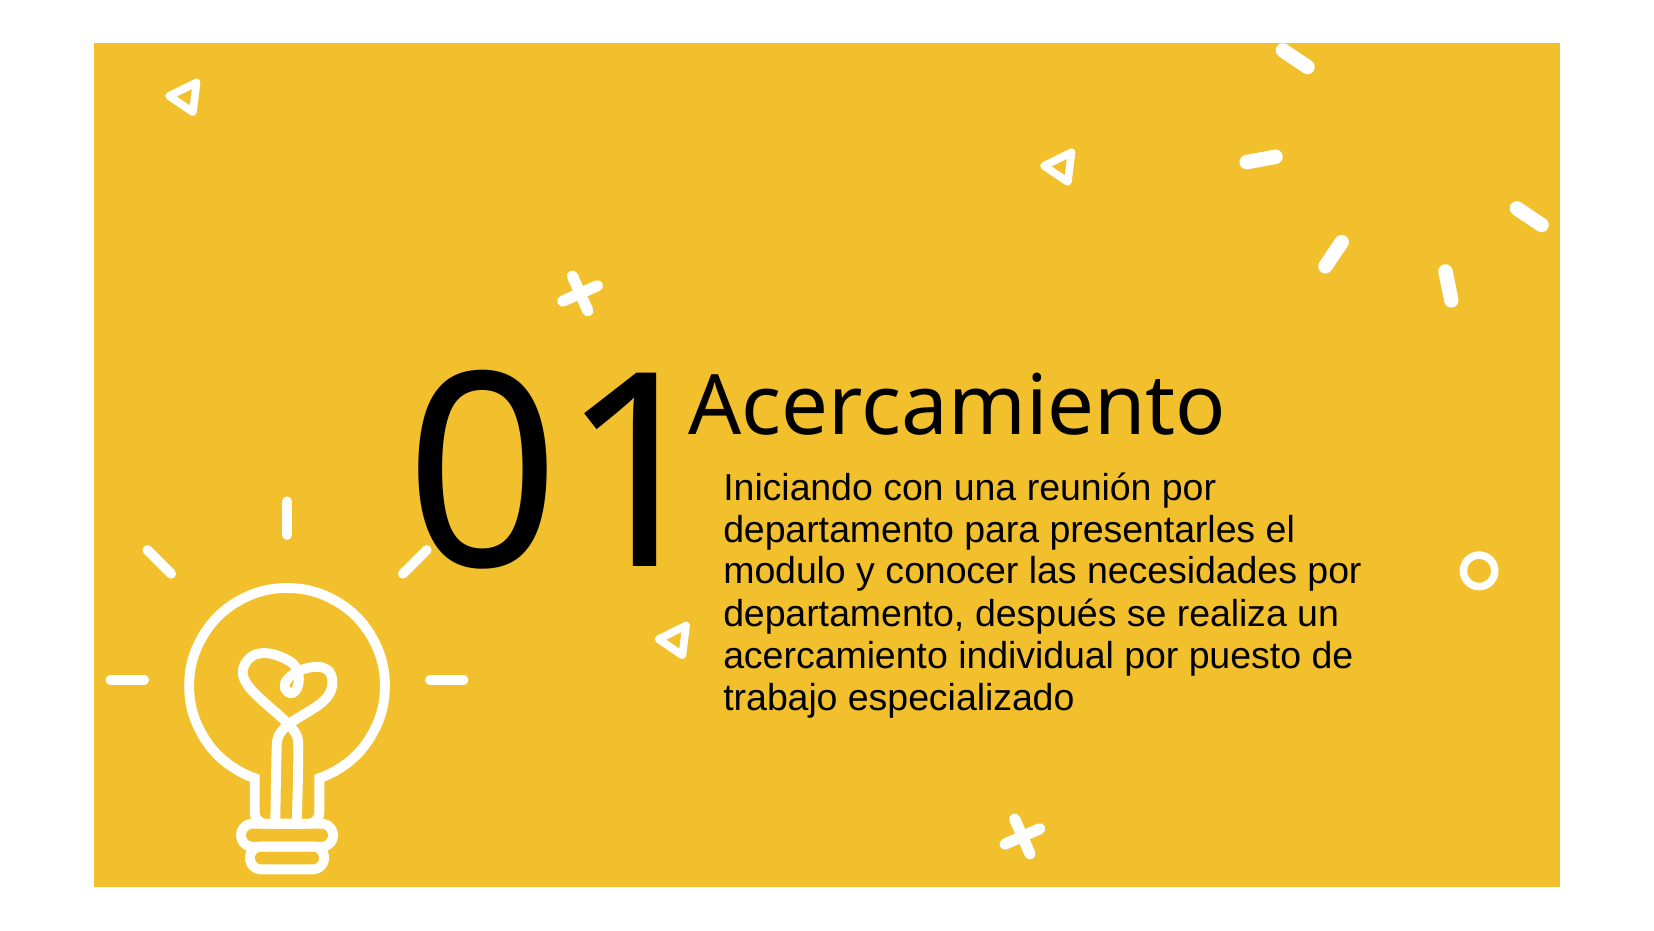

01
# Acercamiento
Iniciando con una reunión por departamento para presentarles el modulo y conocer las necesidades por departamento, después se realiza un acercamiento individual por puesto de trabajo especializado